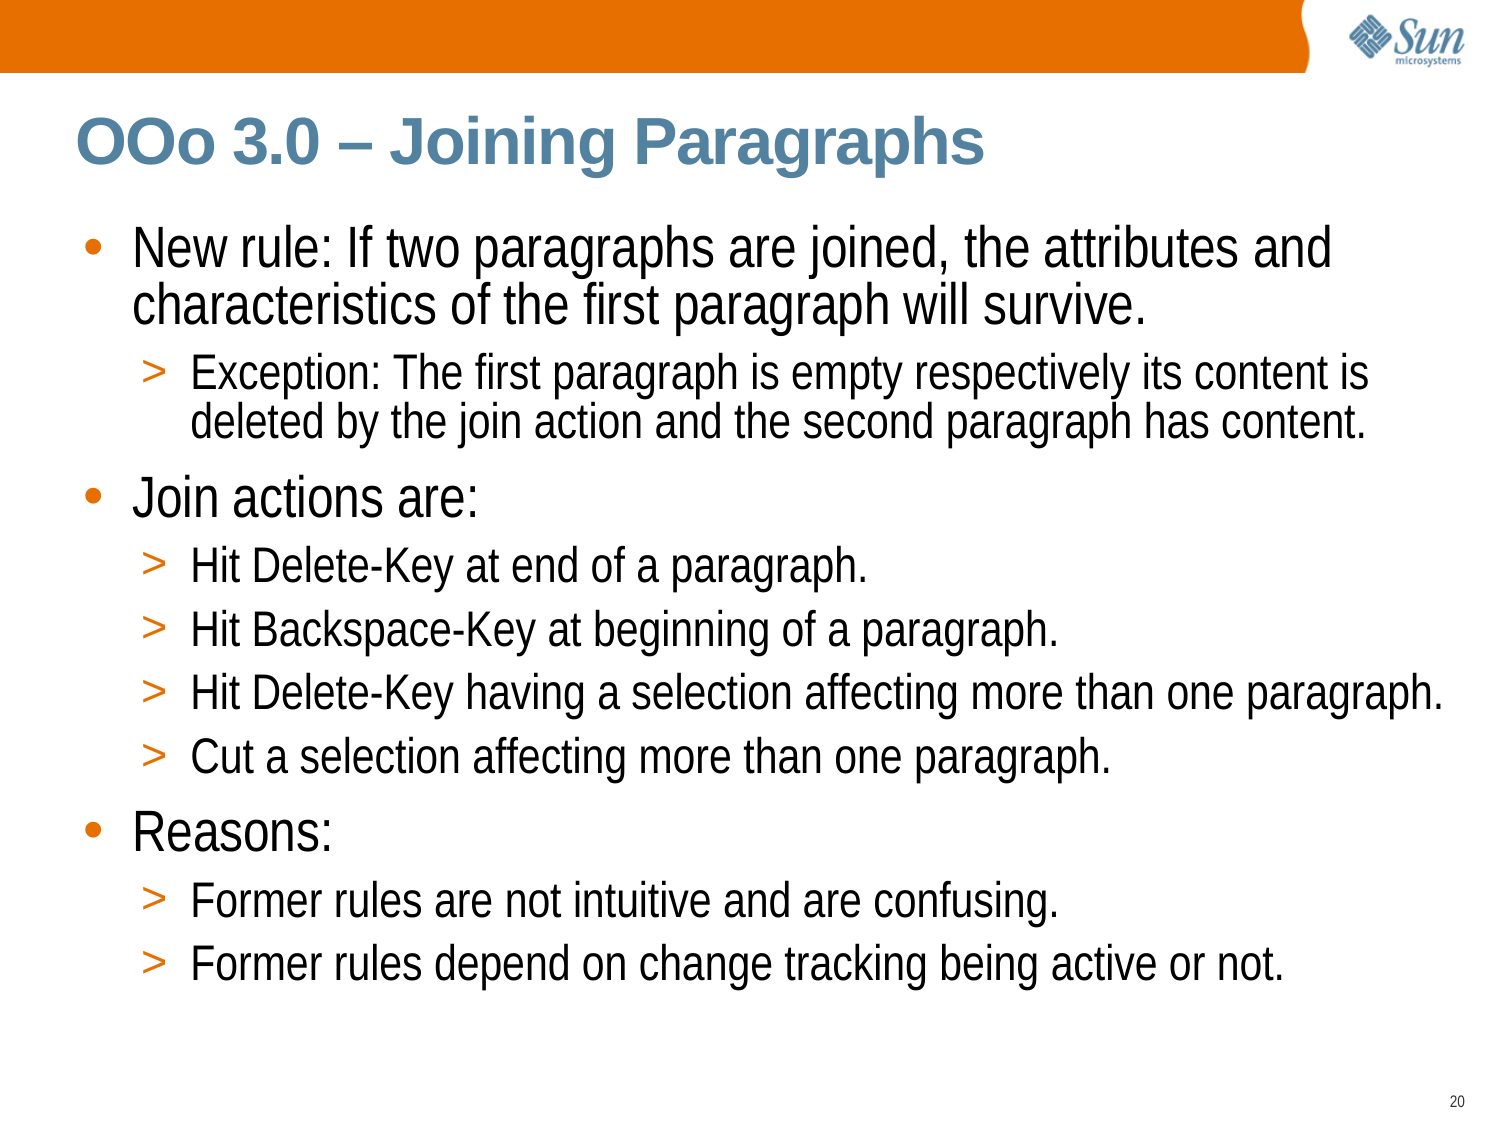

# OOo 3.0 – Joining Paragraphs
New rule: If two paragraphs are joined, the attributes and characteristics of the first paragraph will survive.
Exception: The first paragraph is empty respectively its content is deleted by the join action and the second paragraph has content.
Join actions are:
Hit Delete-Key at end of a paragraph.
Hit Backspace-Key at beginning of a paragraph.
Hit Delete-Key having a selection affecting more than one paragraph.
Cut a selection affecting more than one paragraph.
Reasons:
Former rules are not intuitive and are confusing.
Former rules depend on change tracking being active or not.